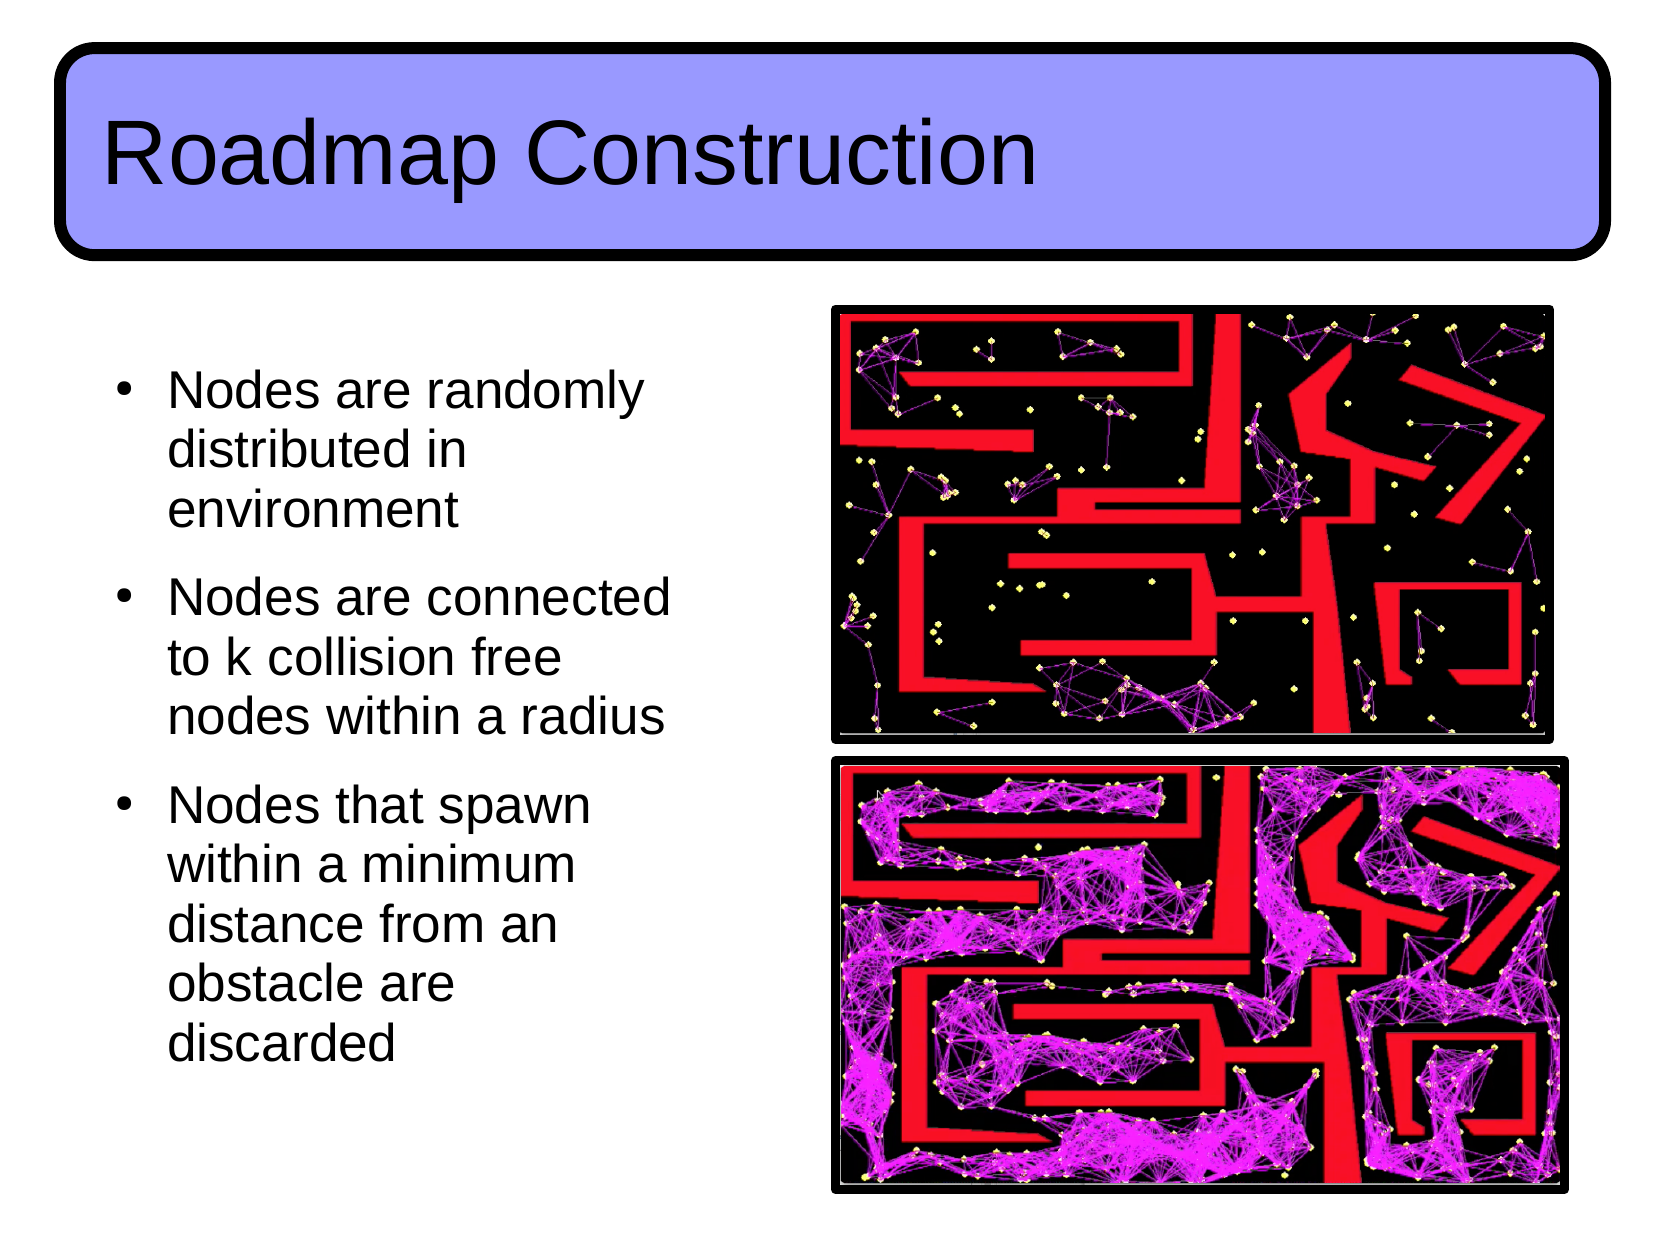

#
Swarm Motion
Roadmap Construction
Nodes are randomly distributed in environment
Nodes are connected to k collision free nodes within a radius
Nodes that spawn within a minimum distance from an obstacle are discarded